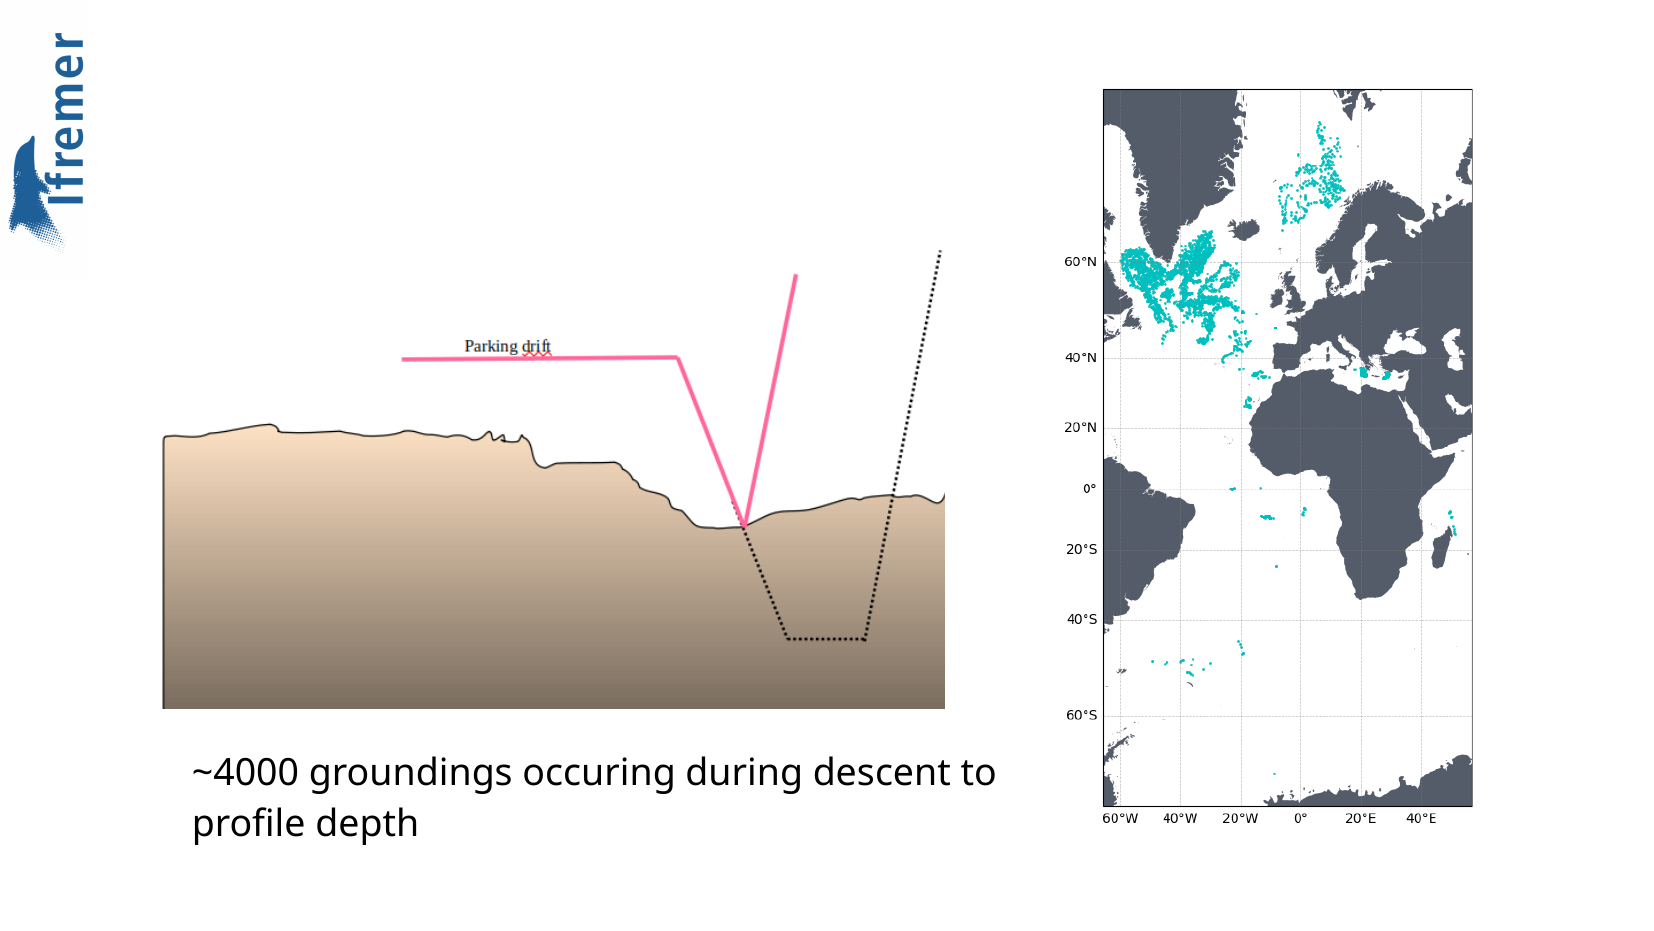

~4000 groundings occuring during descent to profile depth